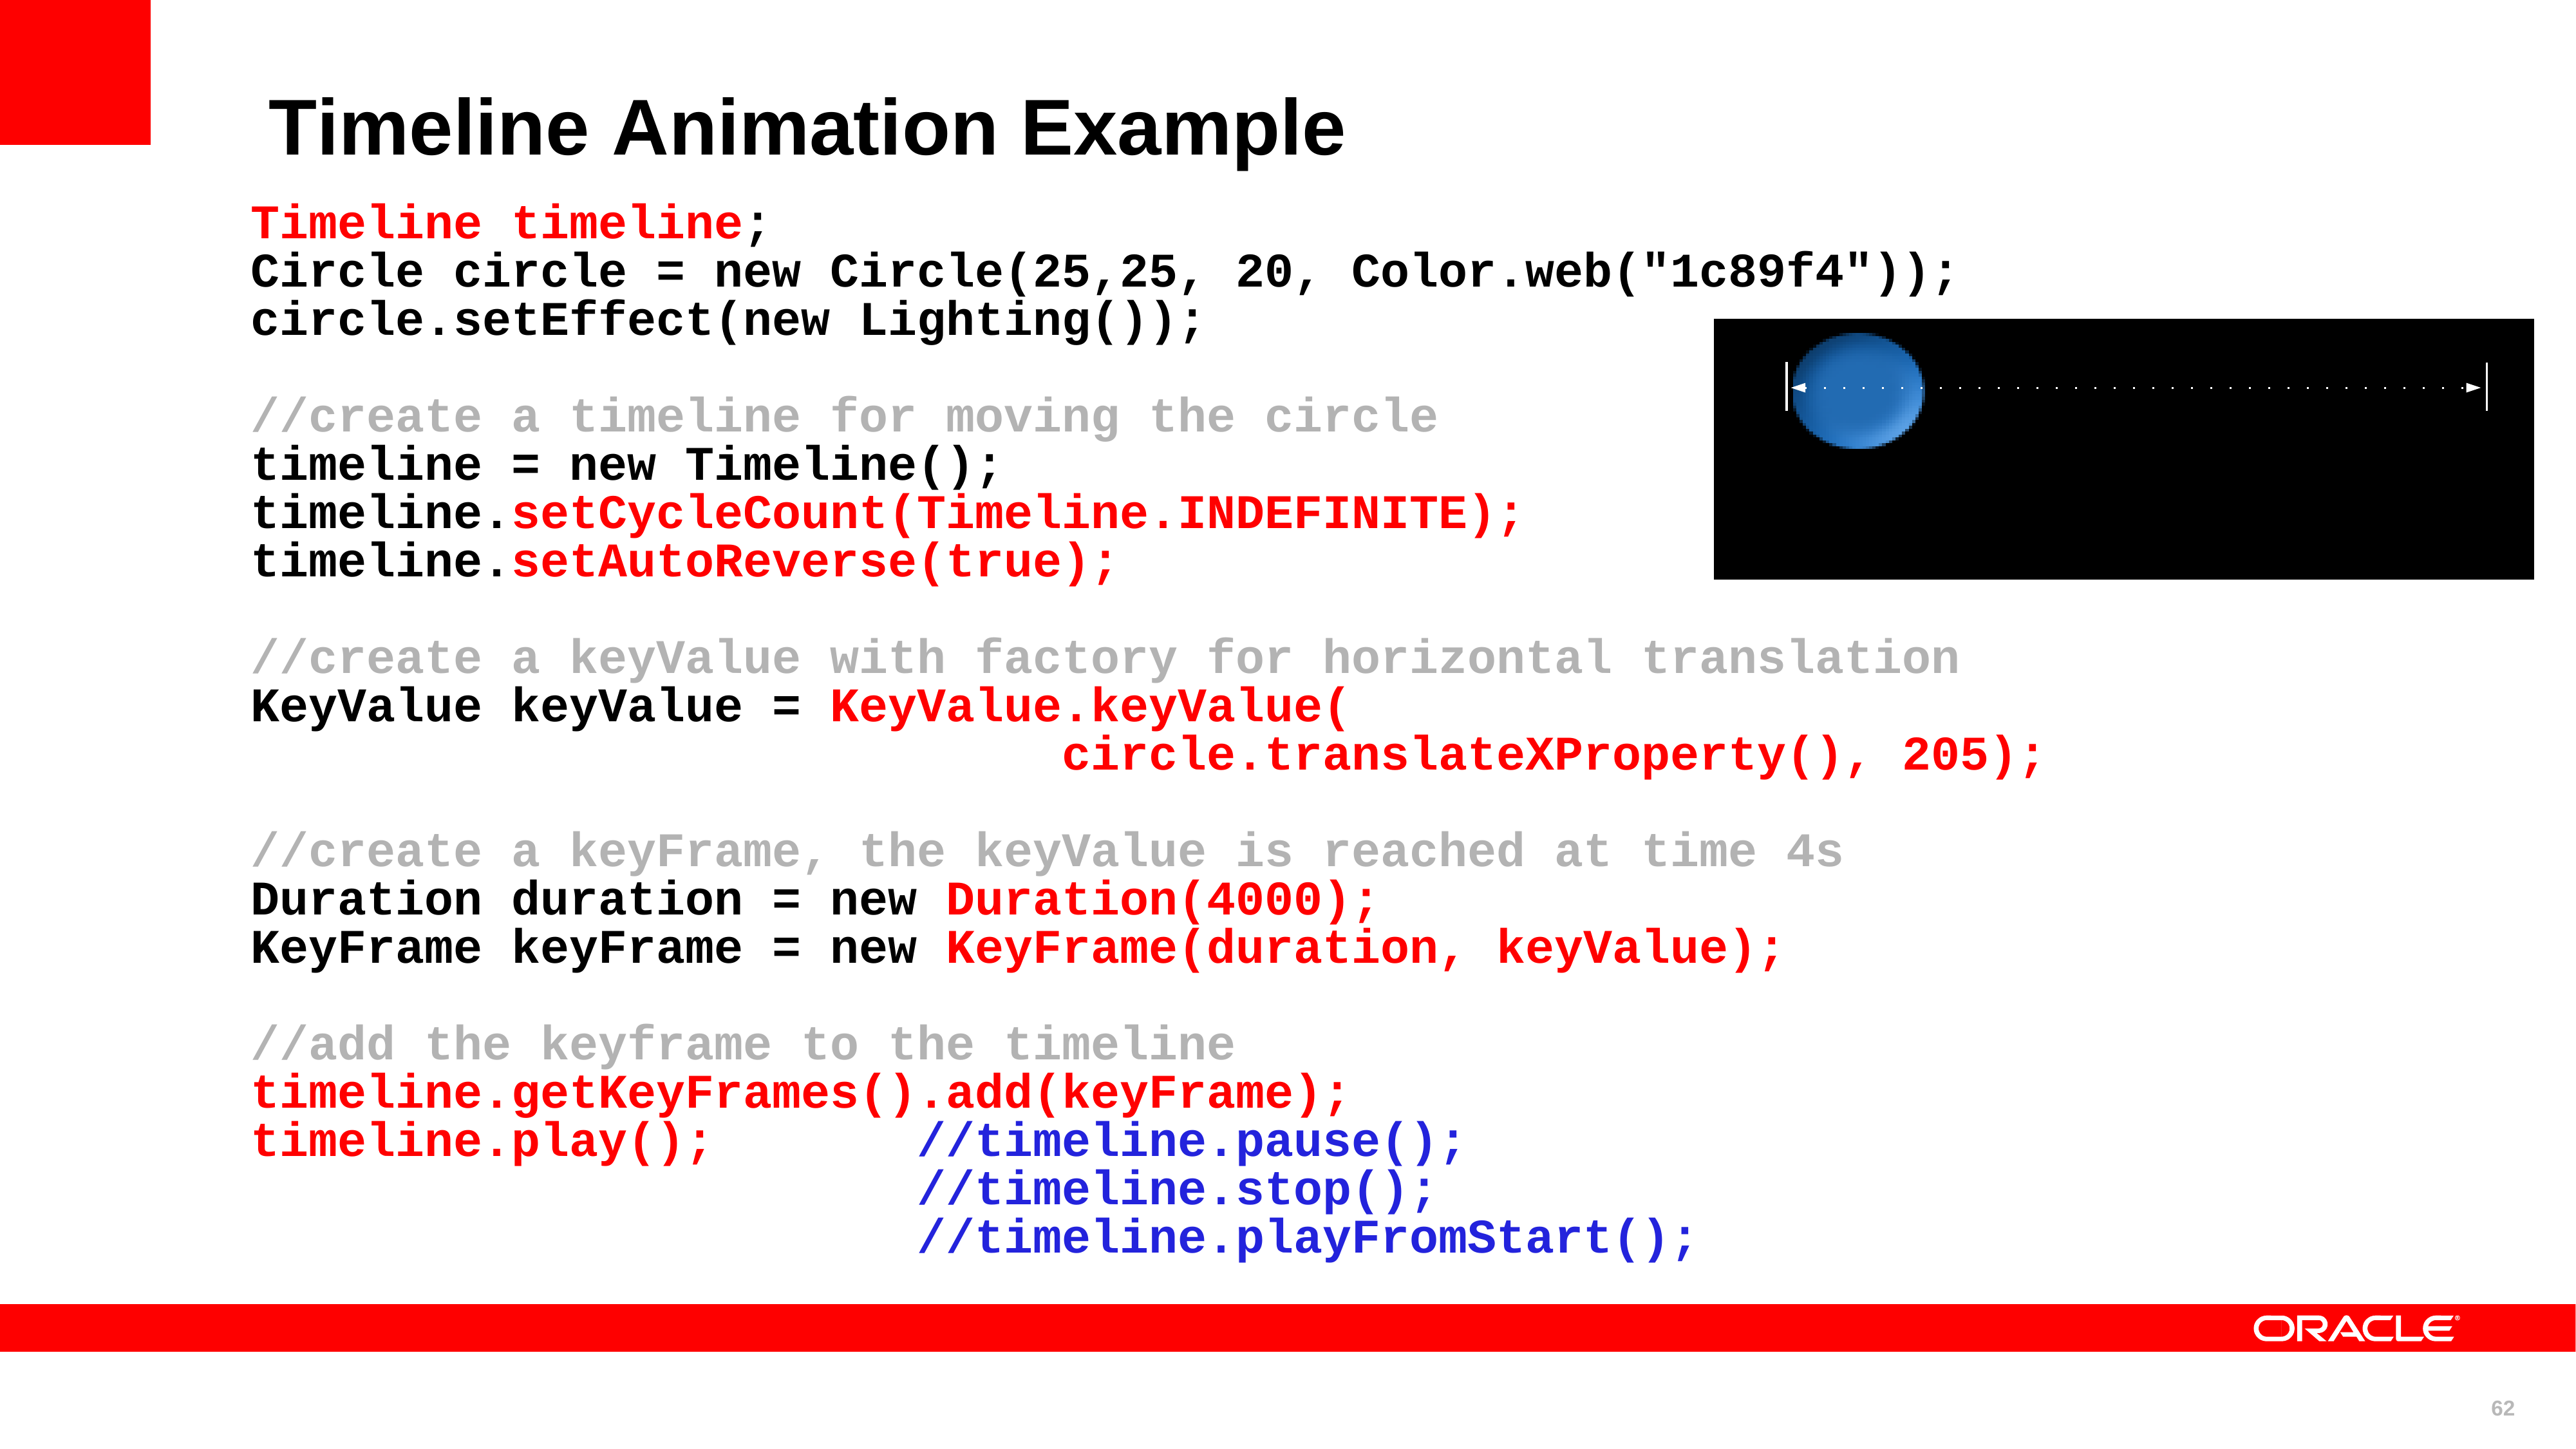

# Timeline Animation Example
Timeline timeline;
Circle circle = new Circle(25,25, 20, Color.web("1c89f4"));
circle.setEffect(new Lighting());
//create a timeline for moving the circle
timeline = new Timeline();
timeline.setCycleCount(Timeline.INDEFINITE);
timeline.setAutoReverse(true);
//create a keyValue with factory for horizontal translation
KeyValue keyValue = KeyValue.keyValue(
 circle.translateXProperty(), 205);
//create a keyFrame, the keyValue is reached at time 4s
Duration duration = new Duration(4000);
KeyFrame keyFrame = new KeyFrame(duration, keyValue);
//add the keyframe to the timeline
timeline.getKeyFrames().add(keyFrame);
timeline.play(); //timeline.pause();
 //timeline.stop();
 //timeline.playFromStart();